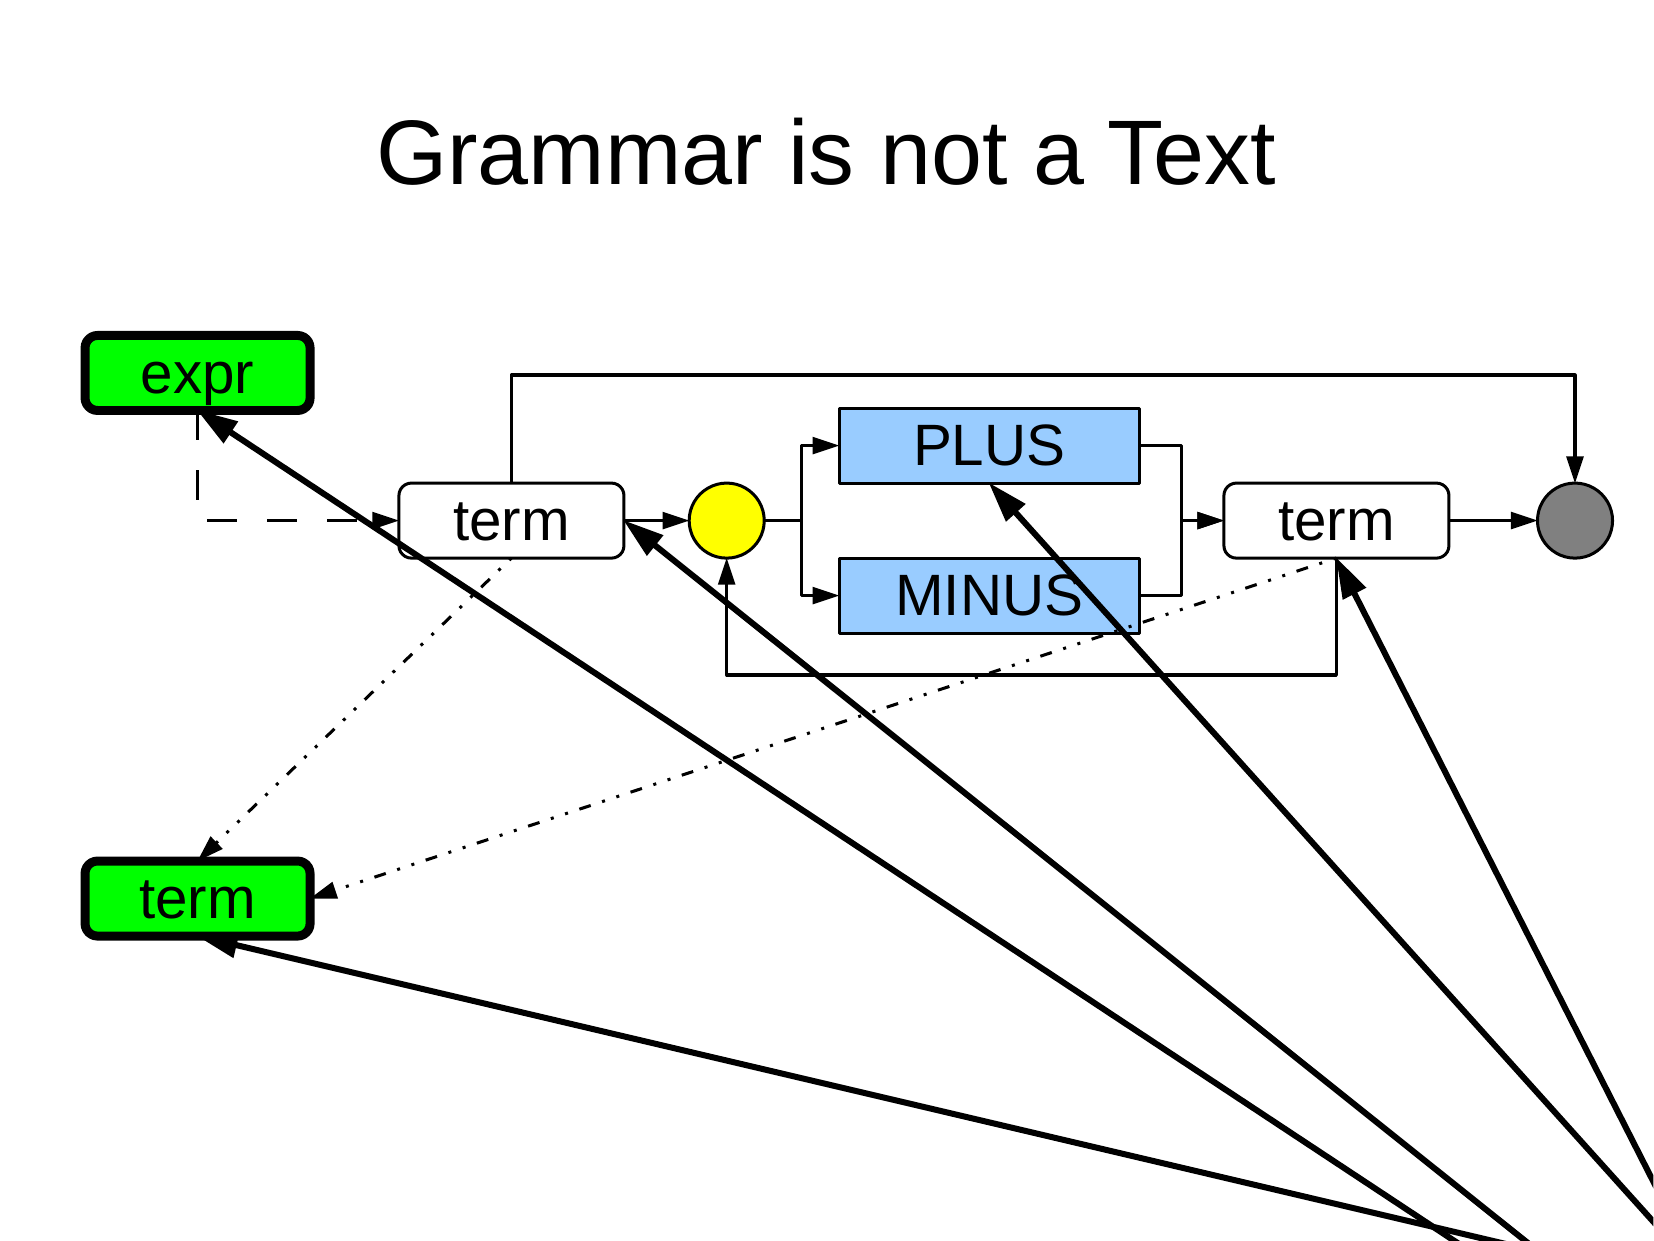

# Grammar is not a Text
expr
PLUS
term
term
MINUS
term